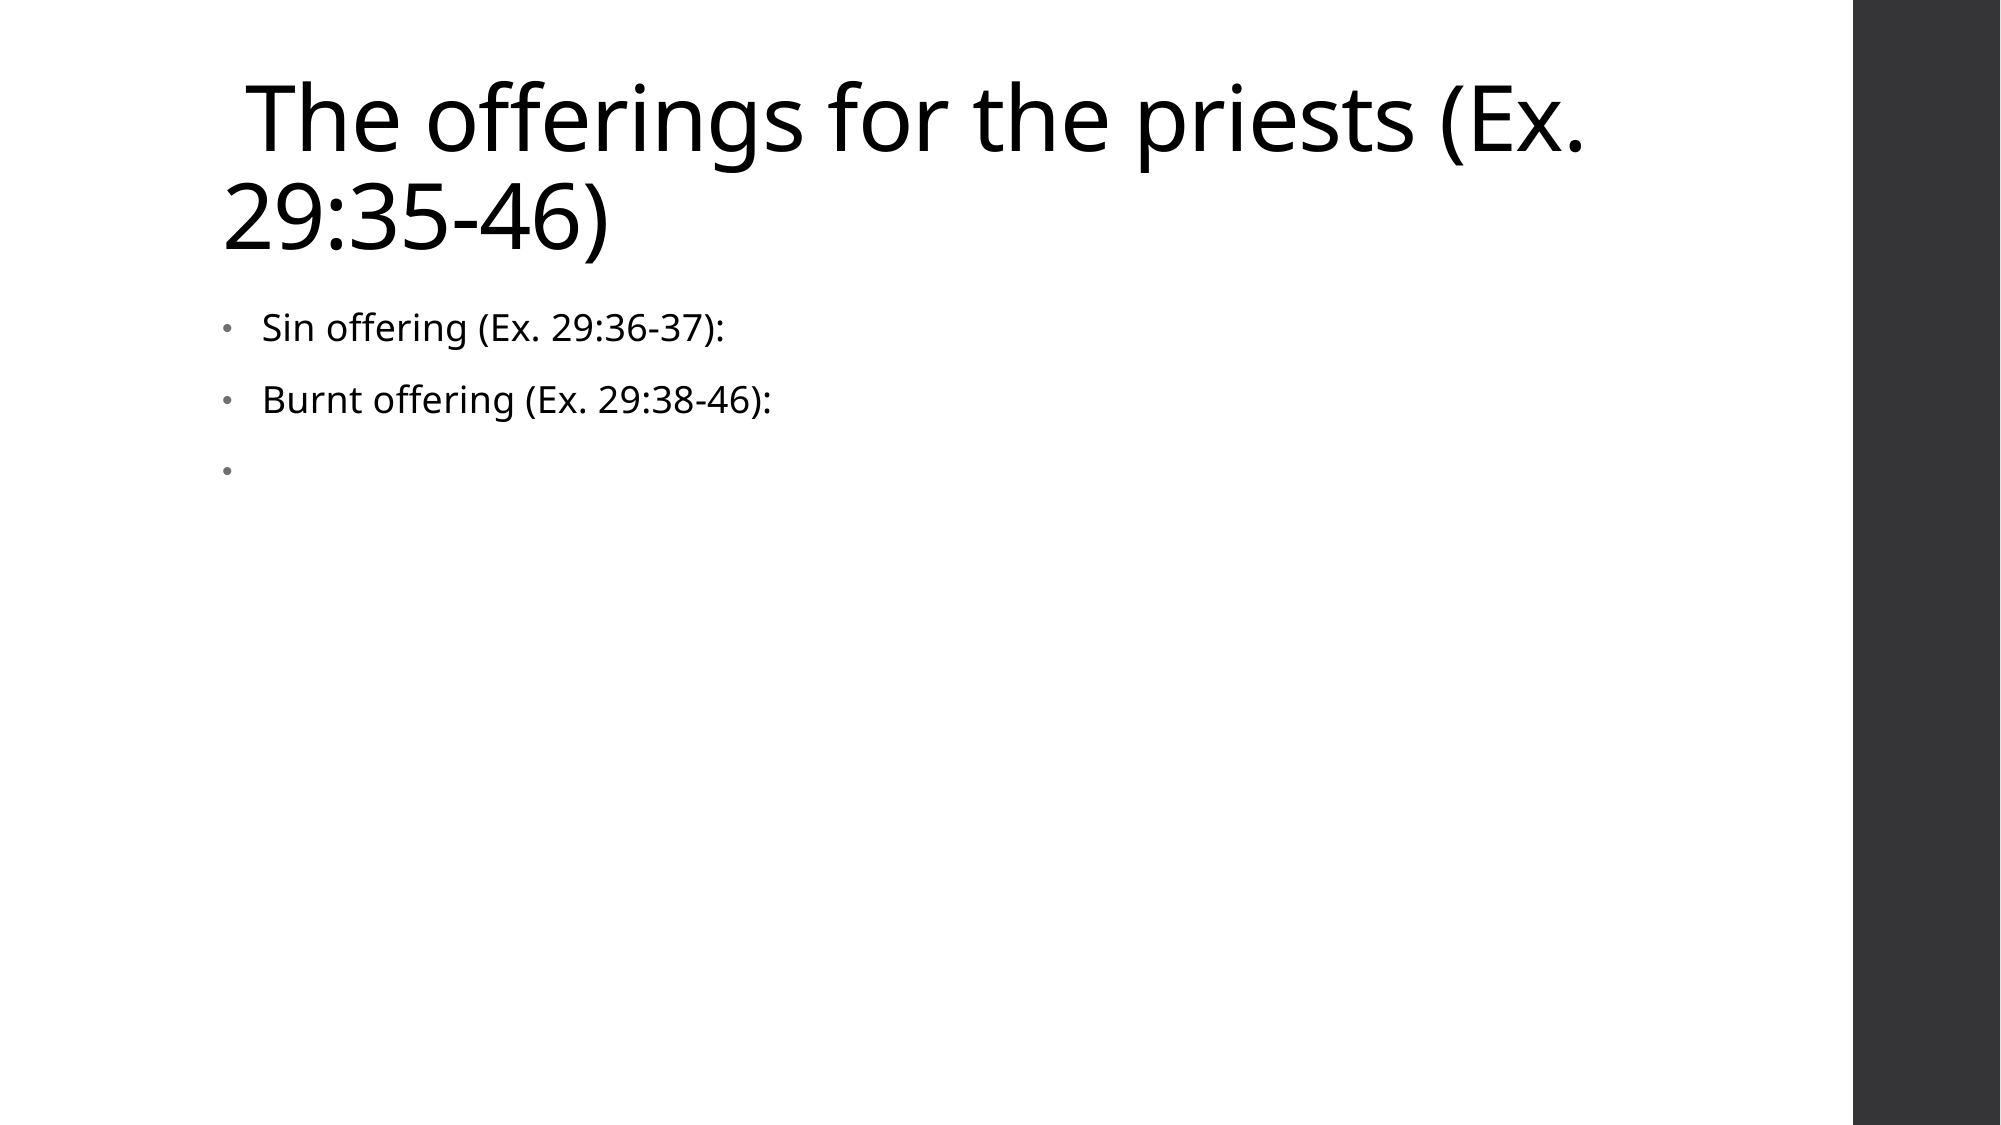

# The offerings for the priests (Ex. 29:35-46)
 Sin offering (Ex. 29:36-37):
 Burnt offering (Ex. 29:38-46):